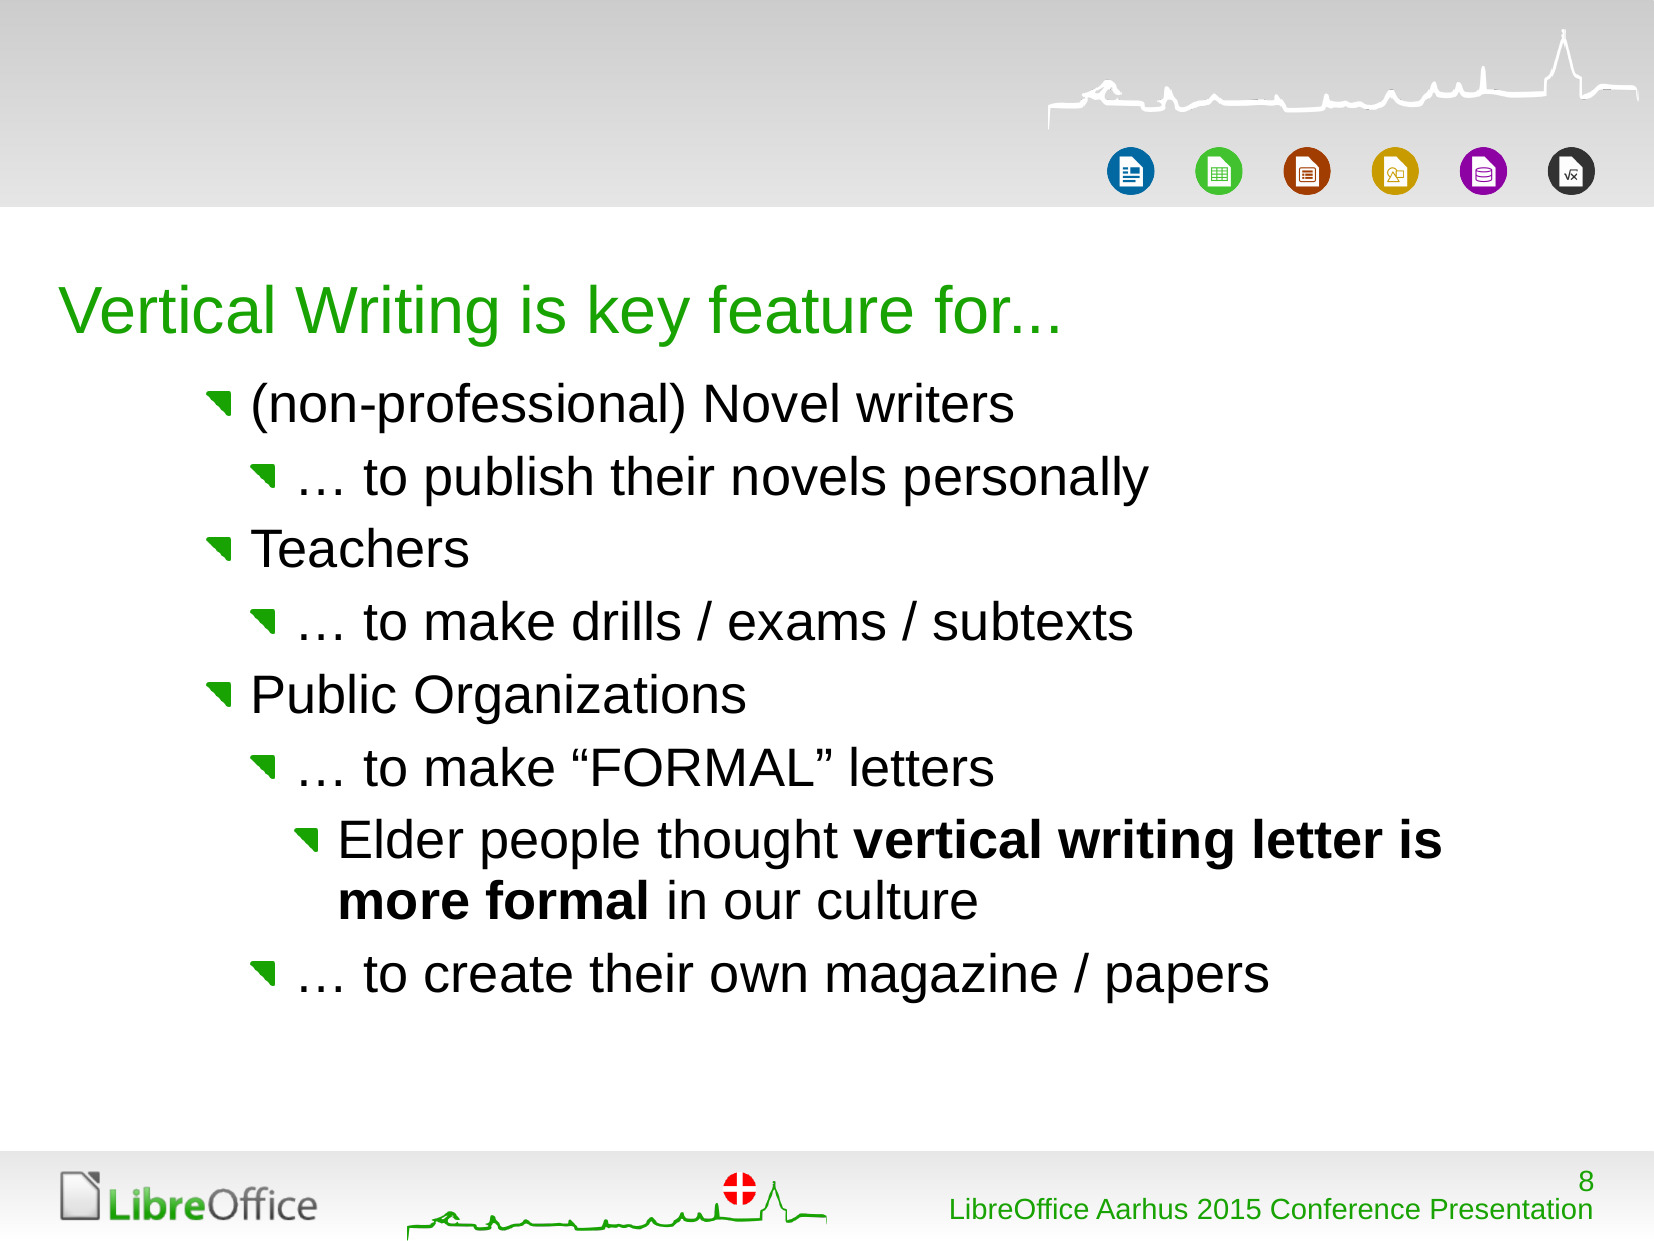

# Vertical Writing is key feature for...
(non-professional) Novel writers
… to publish their novels personally
Teachers
… to make drills / exams / subtexts
Public Organizations
… to make “FORMAL” letters
Elder people thought vertical writing letter is more formal in our culture
… to create their own magazine / papers
8
LibreOffice Aarhus 2015 Conference Presentation